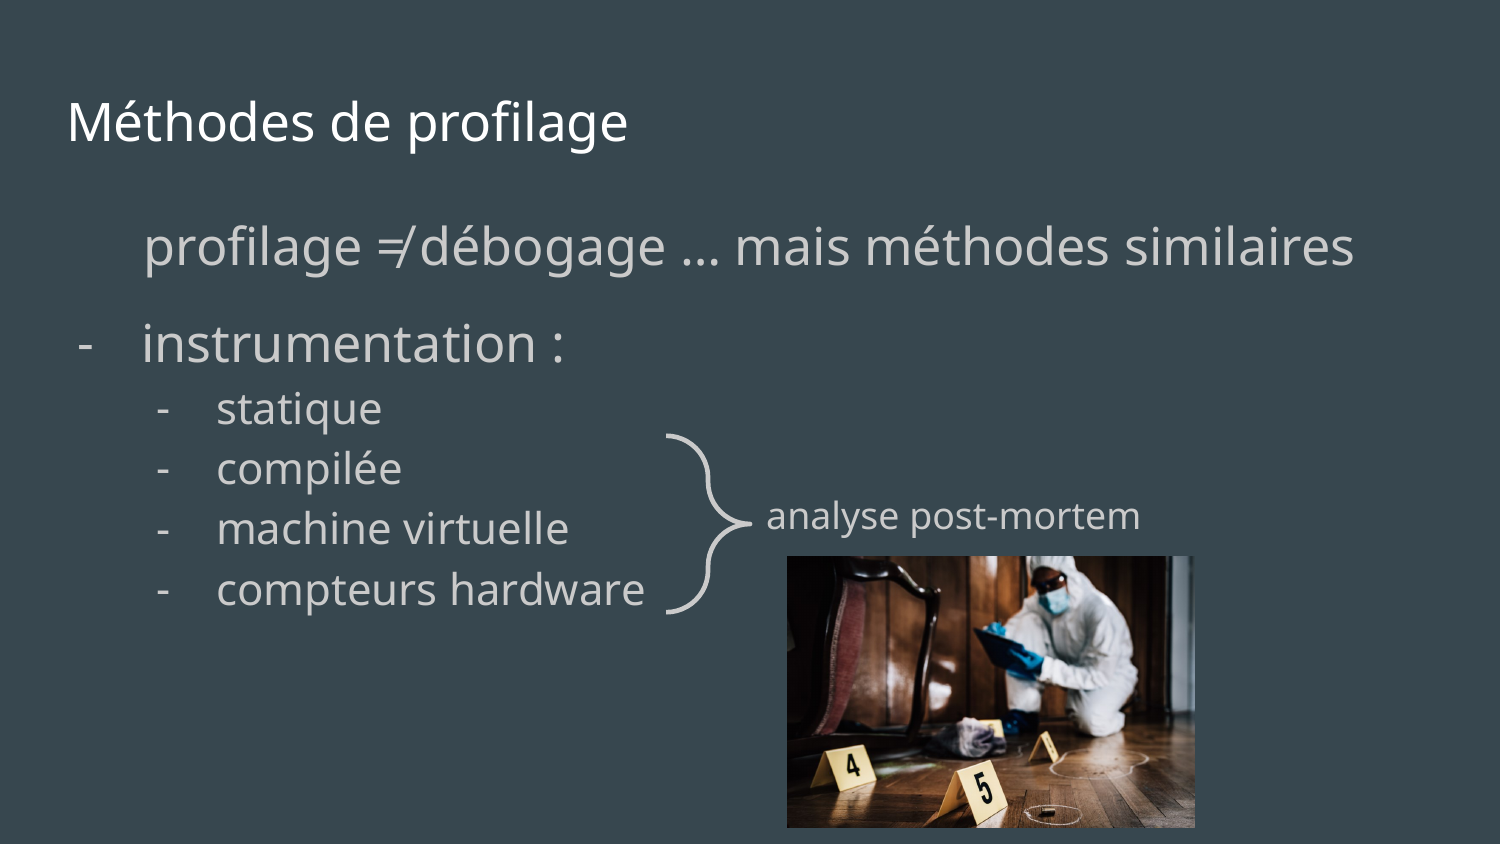

# Méthodes de profilage
profilage ≠ débogage … mais méthodes similaires
instrumentation :
statique
compilée
machine virtuelle
compteurs hardware
analyse post-mortem